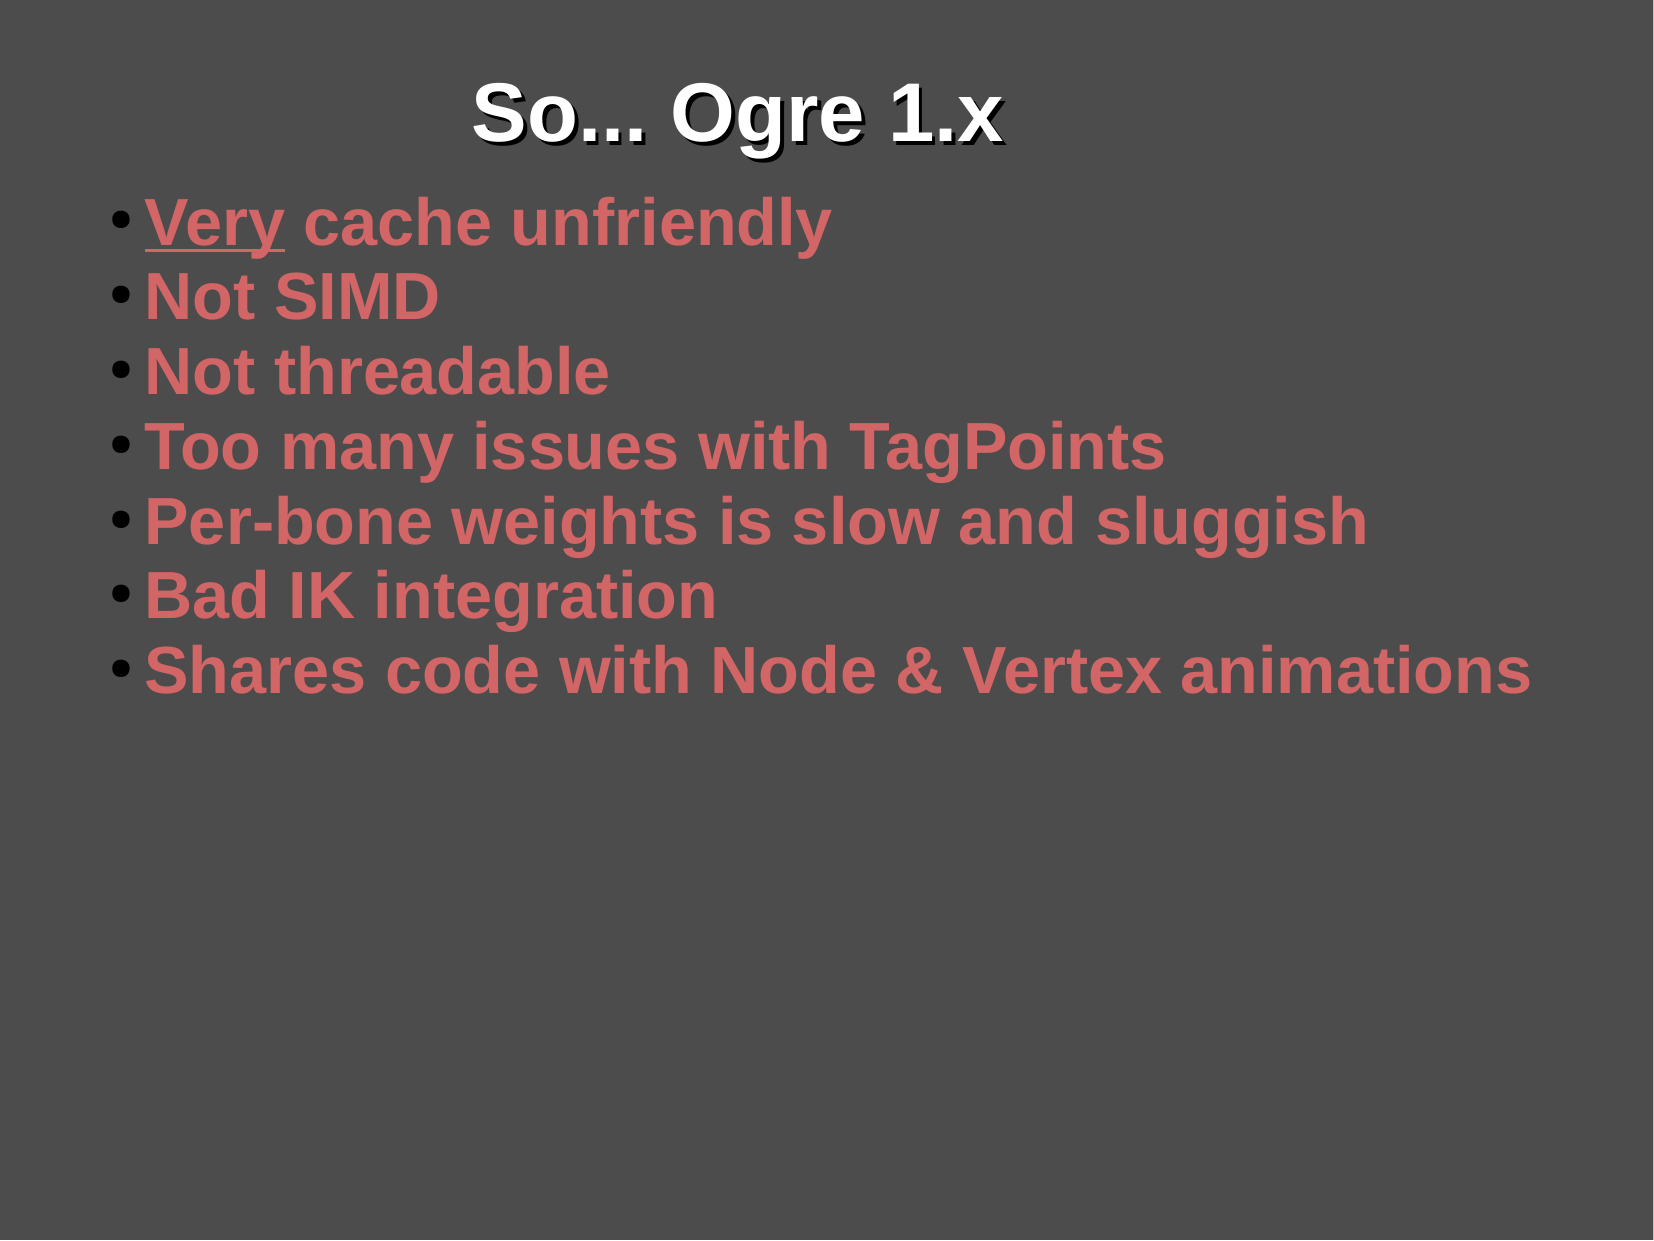

So... Ogre 1.x
Very cache unfriendly
Not SIMD
Not threadable
Too many issues with TagPoints
Per-bone weights is slow and sluggish
Bad IK integration
Shares code with Node & Vertex animations